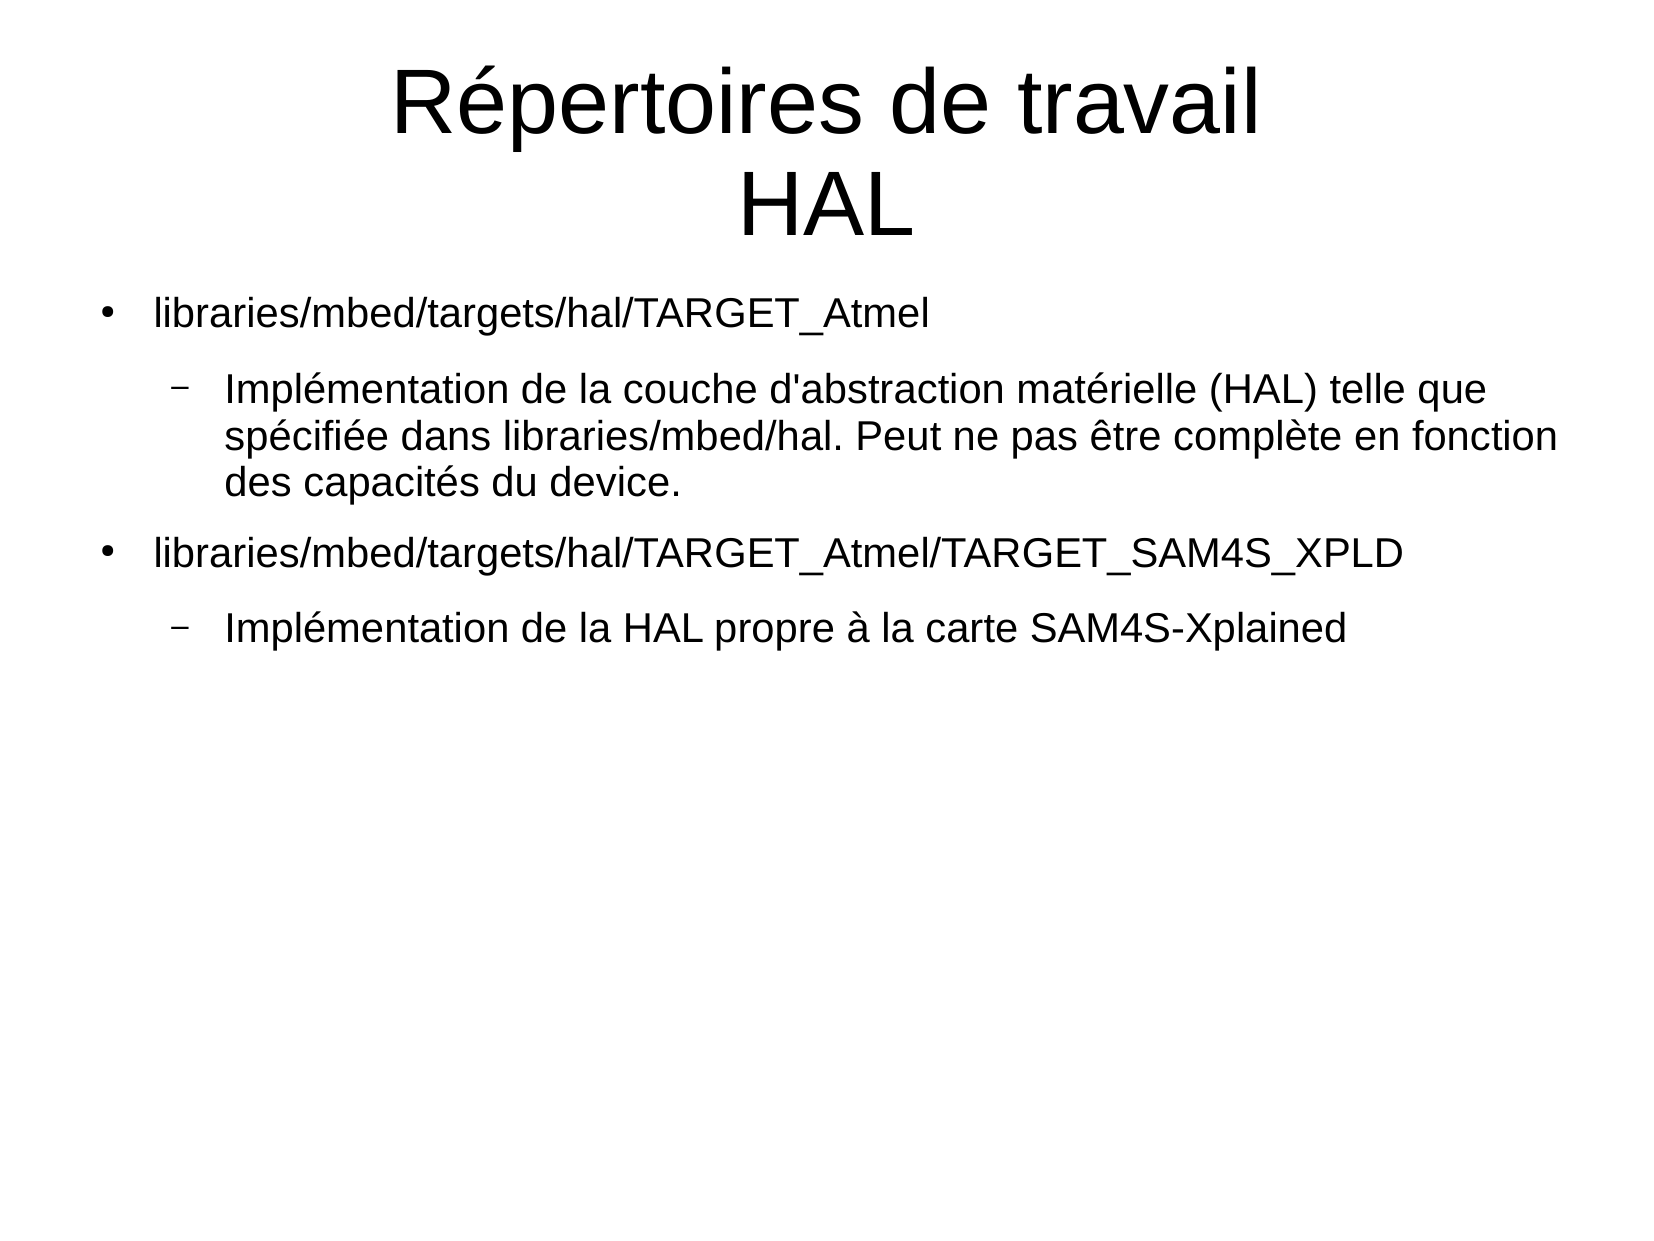

# Répertoires de travail HAL
libraries/mbed/targets/hal/TARGET_Atmel
Implémentation de la couche d'abstraction matérielle (HAL) telle que spécifiée dans libraries/mbed/hal. Peut ne pas être complète en fonction des capacités du device.
libraries/mbed/targets/hal/TARGET_Atmel/TARGET_SAM4S_XPLD
Implémentation de la HAL propre à la carte SAM4S-Xplained